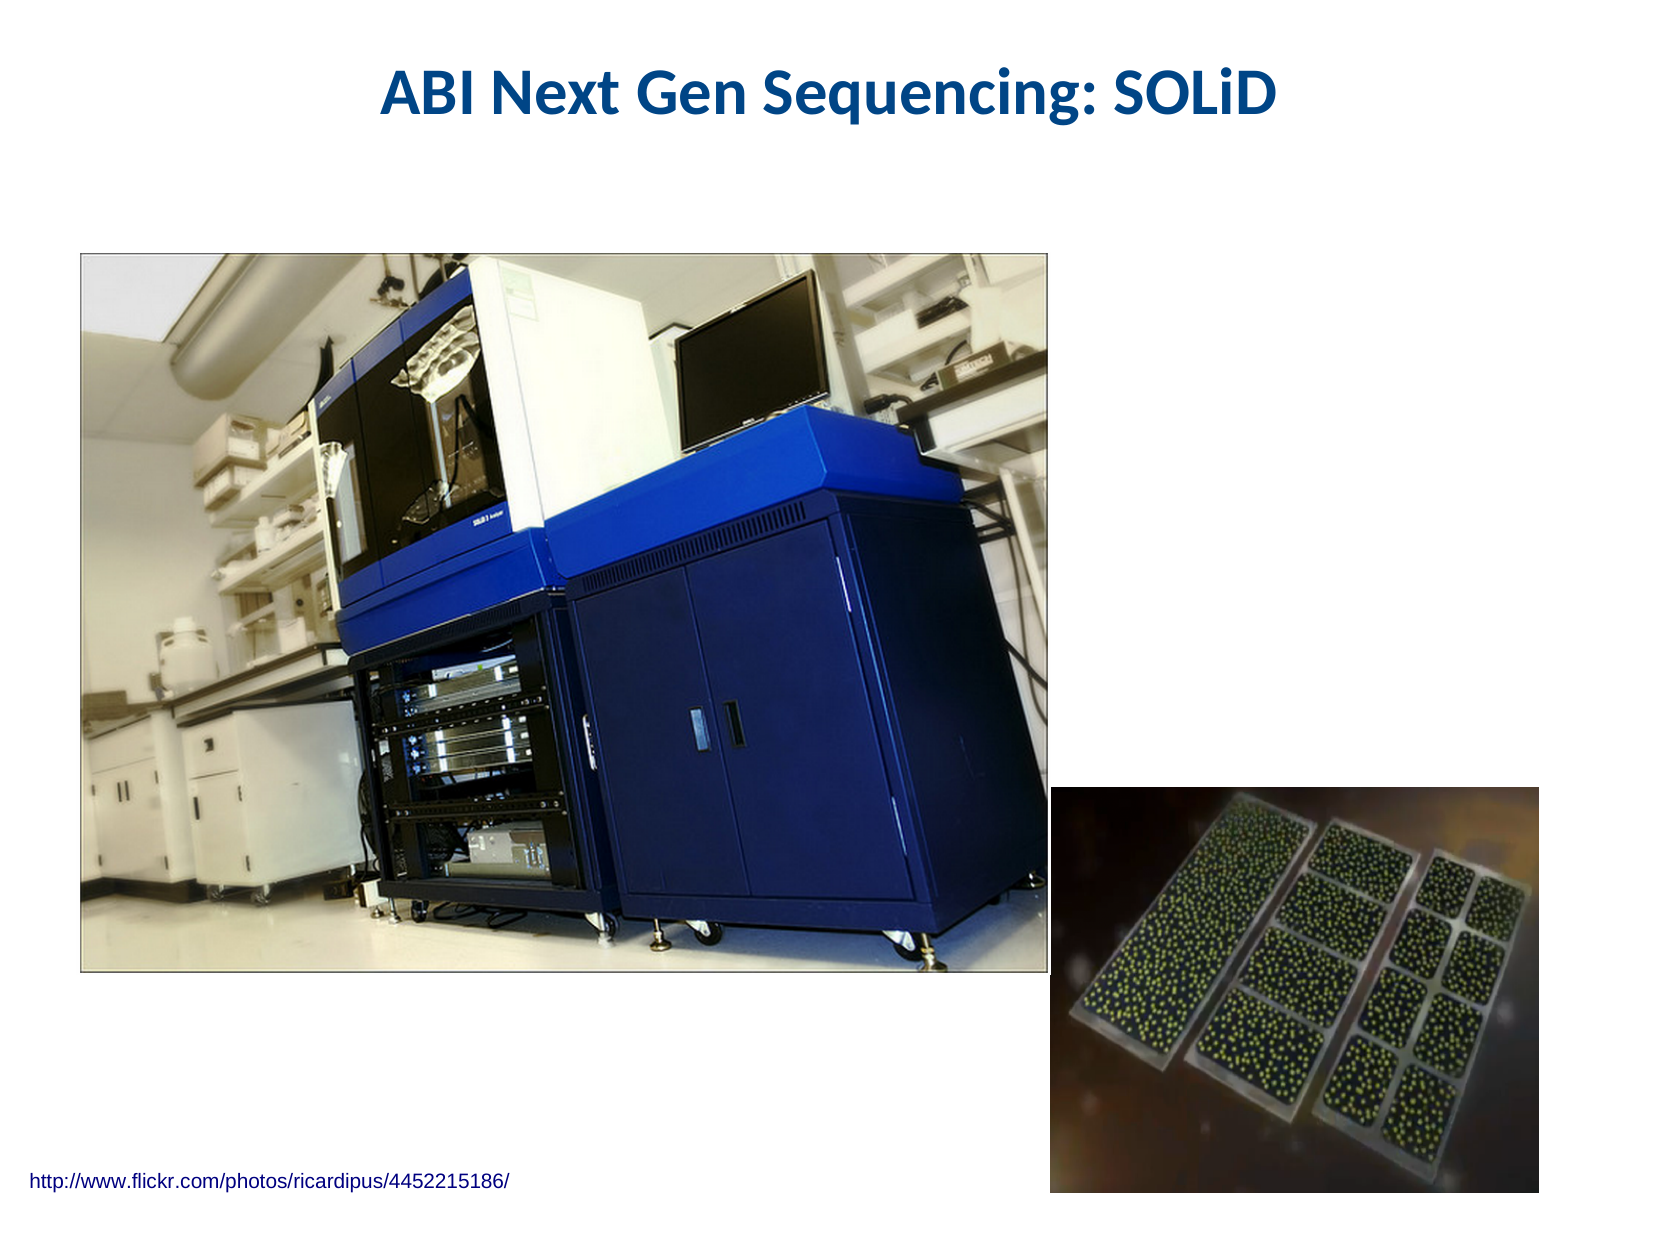

# ABI Next Gen Sequencing: SOLiD
http://www.flickr.com/photos/ricardipus/4452215186/